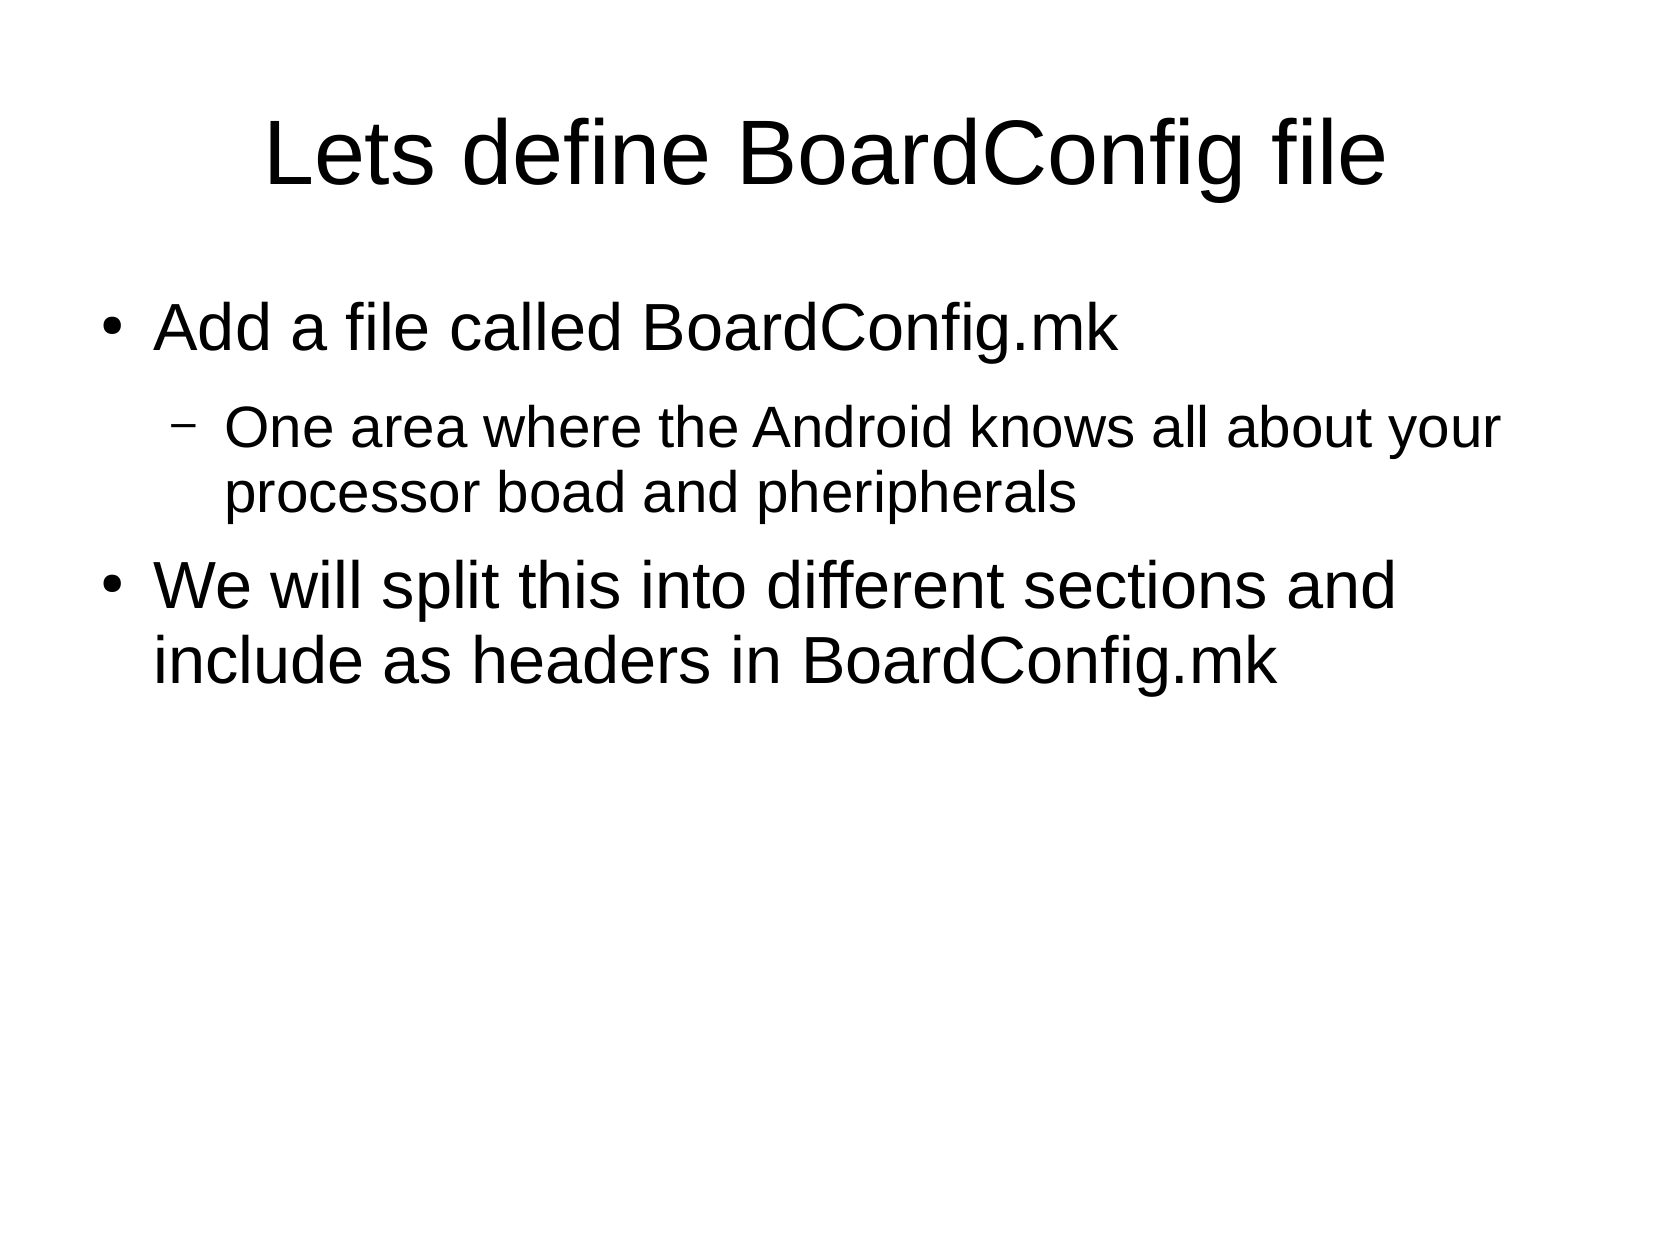

# Lets define BoardConfig file
Add a file called BoardConfig.mk
One area where the Android knows all about your processor boad and pheripherals
We will split this into different sections and include as headers in BoardConfig.mk